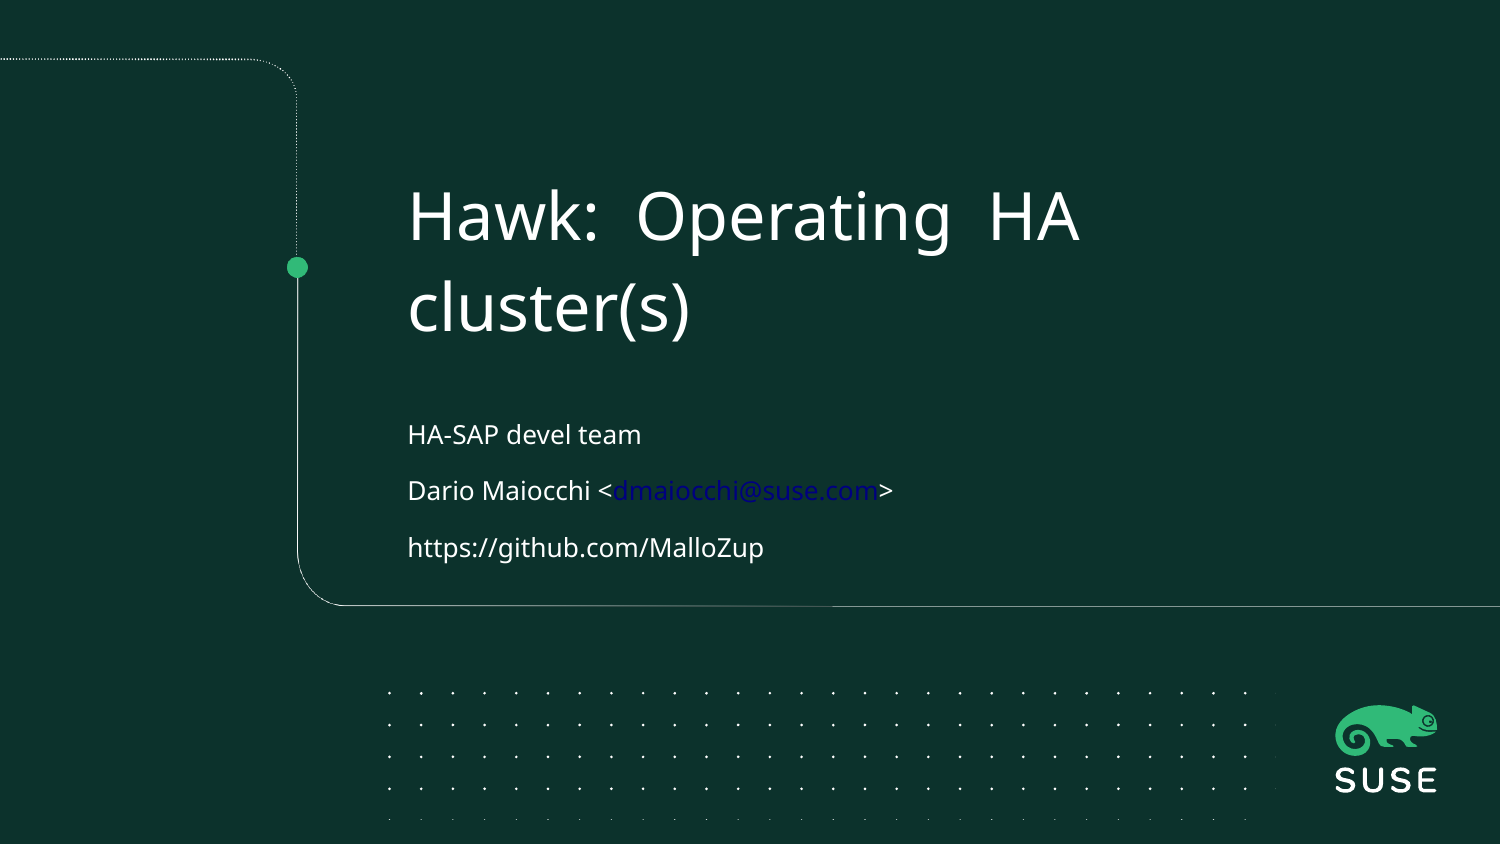

# Hawk: Operating HA cluster(s)
HA-SAP devel team
Dario Maiocchi <dmaiocchi@suse.com>
https://github.com/MalloZup